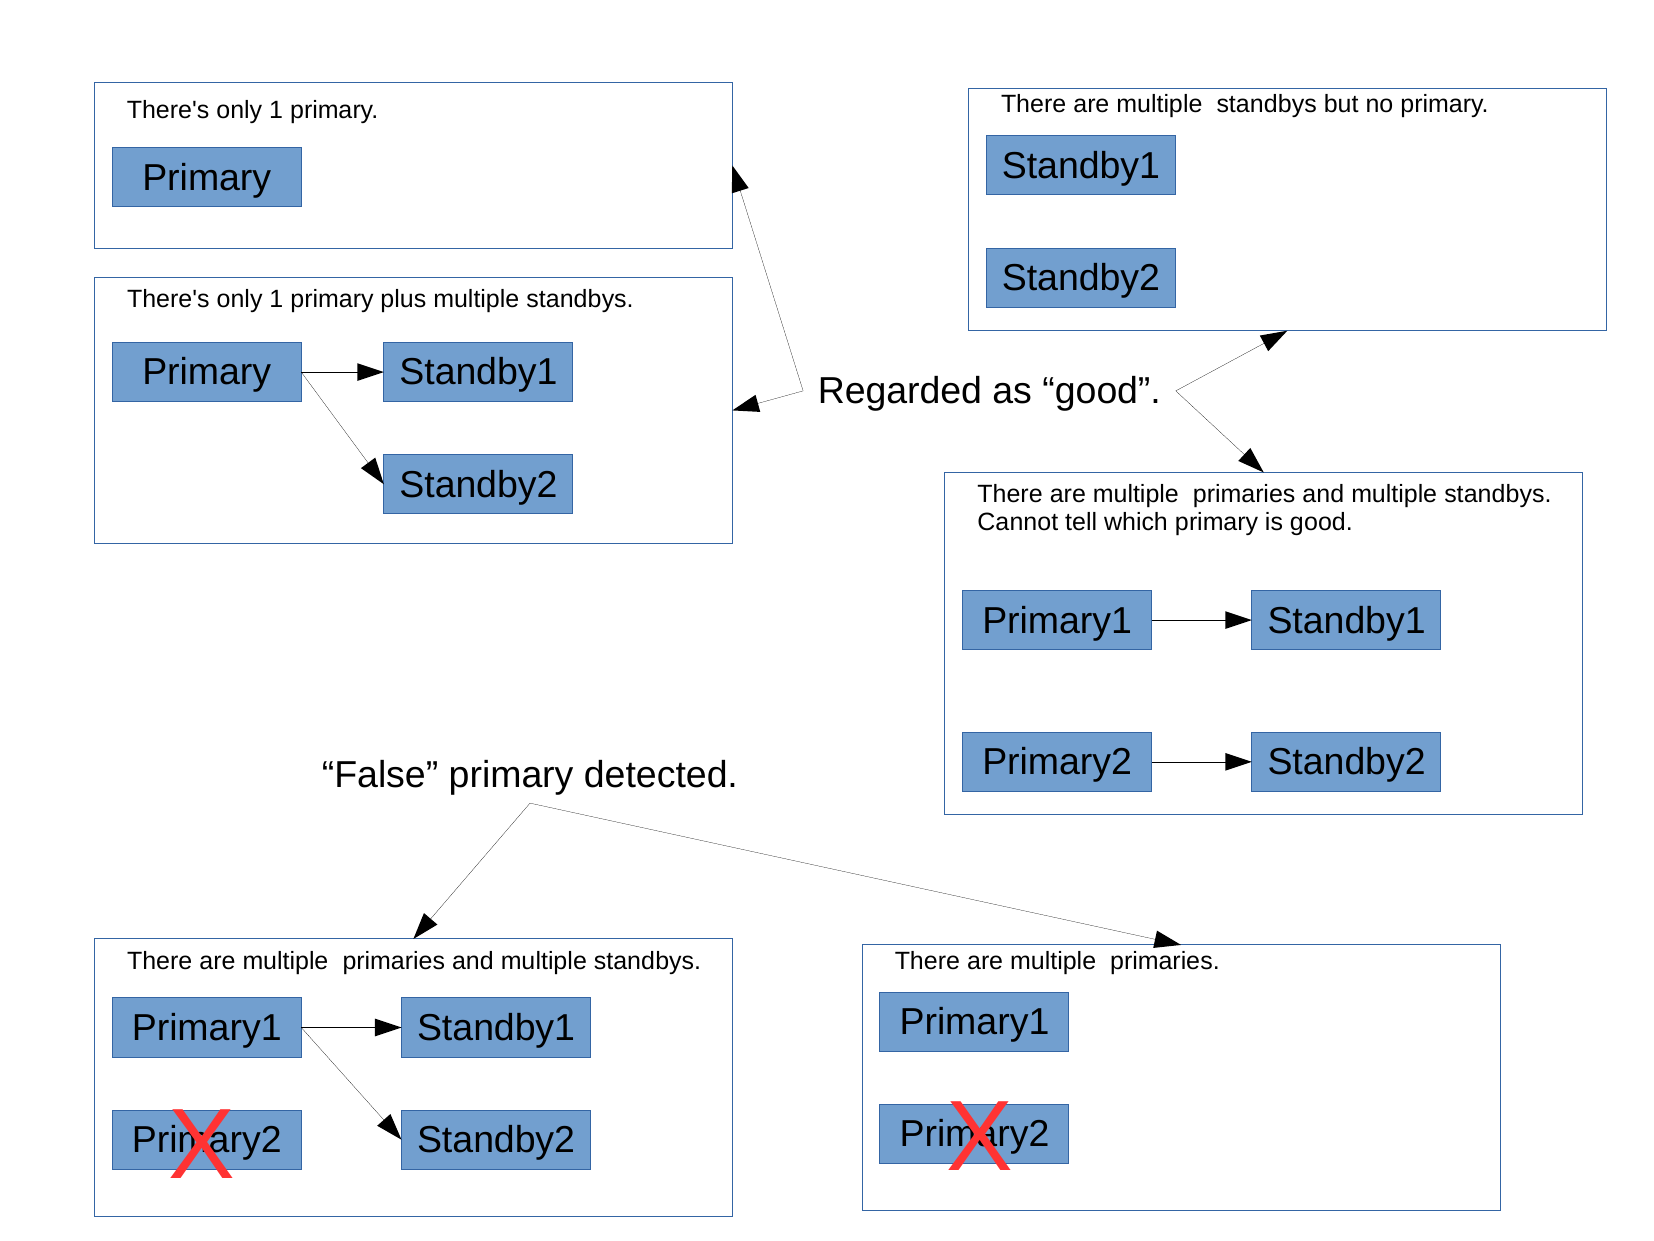

There are multiple standbys but no primary.
There's only 1 primary.
Standby1
Primary
Standby2
There's only 1 primary plus multiple standbys.
Primary
Standby1
Regarded as “good”.
Standby2
There are multiple primaries and multiple standbys.
Cannot tell which primary is good.
Primary1
Standby1
Primary2
Standby2
“False” primary detected.
There are multiple primaries and multiple standbys.
There are multiple primaries.
Primary1
Primary1
Standby1
X
X
Primary2
Primary2
Standby2